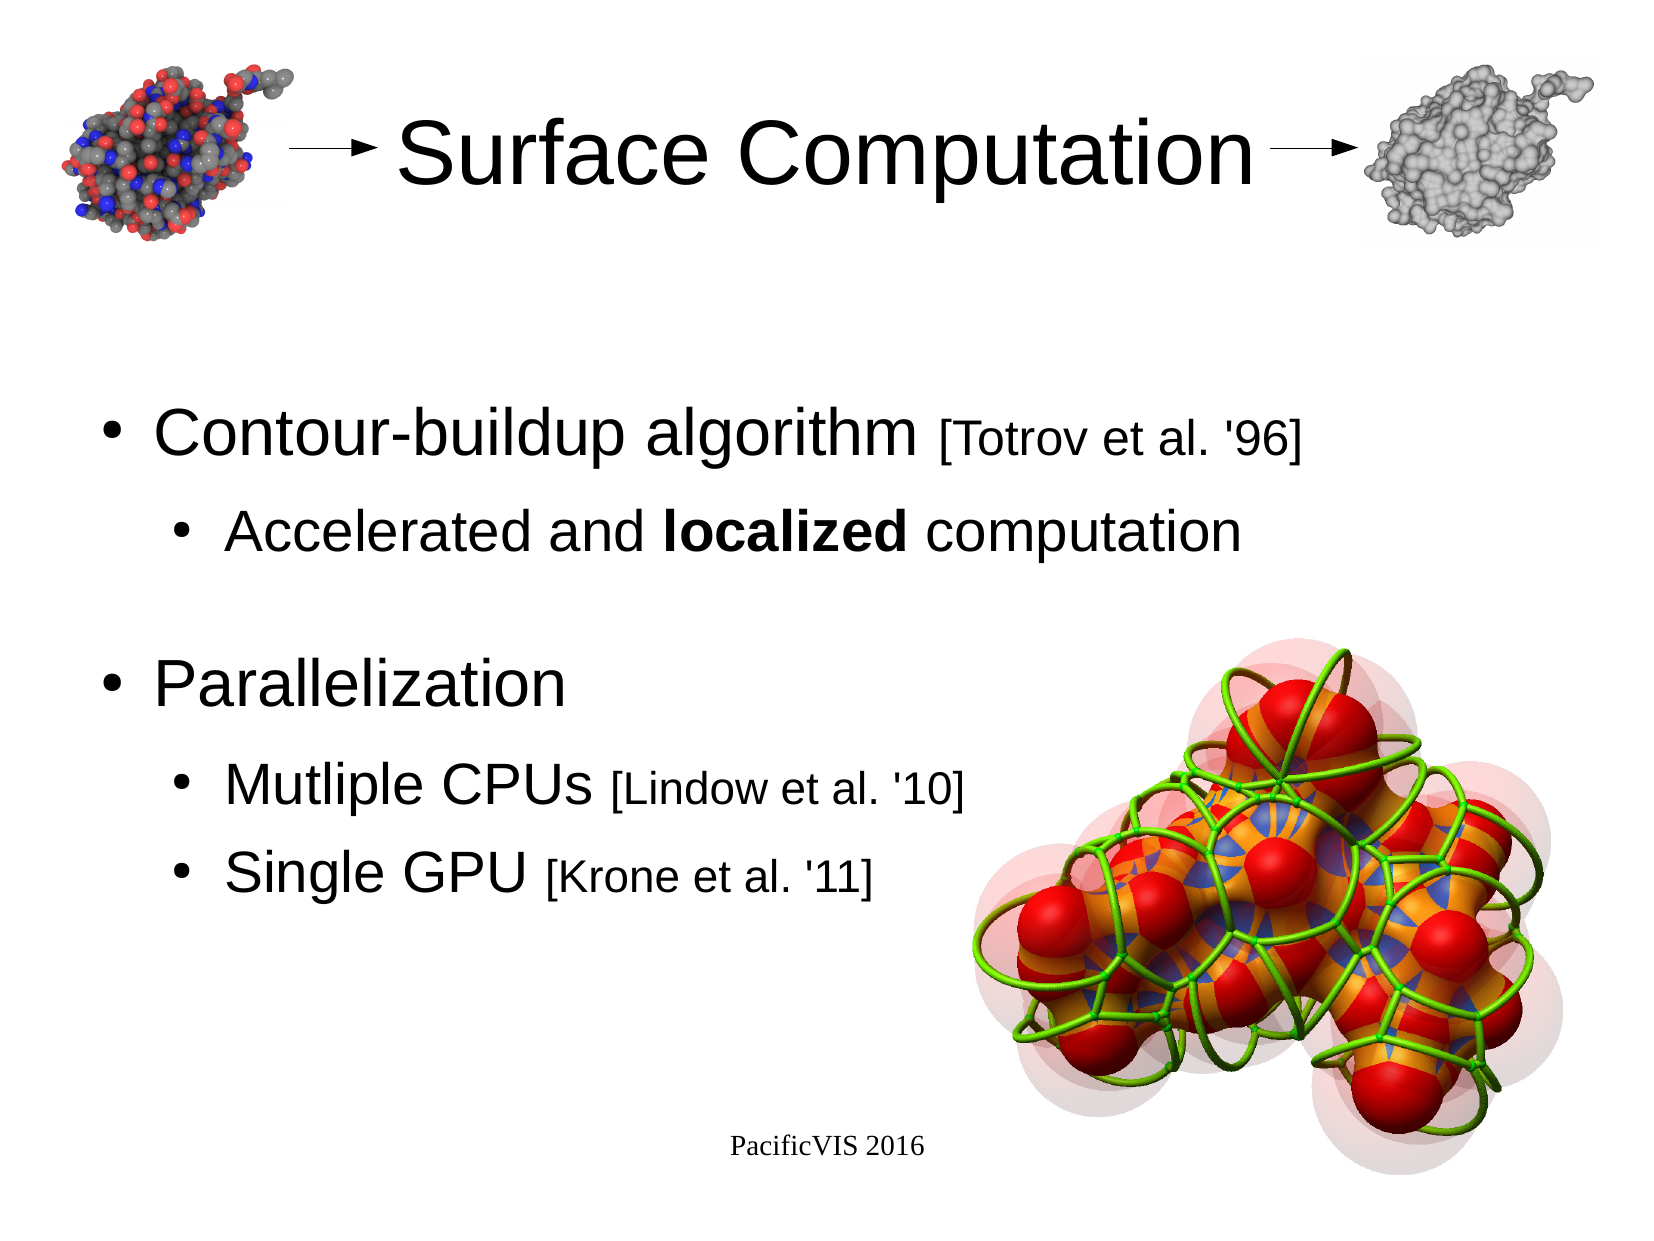

# Surface Computation
Contour-buildup algorithm [Totrov et al. '96]
Accelerated and localized computation
Parallelization
Mutliple CPUs [Lindow et al. '10]
Single GPU [Krone et al. '11]
PacificVIS 2016